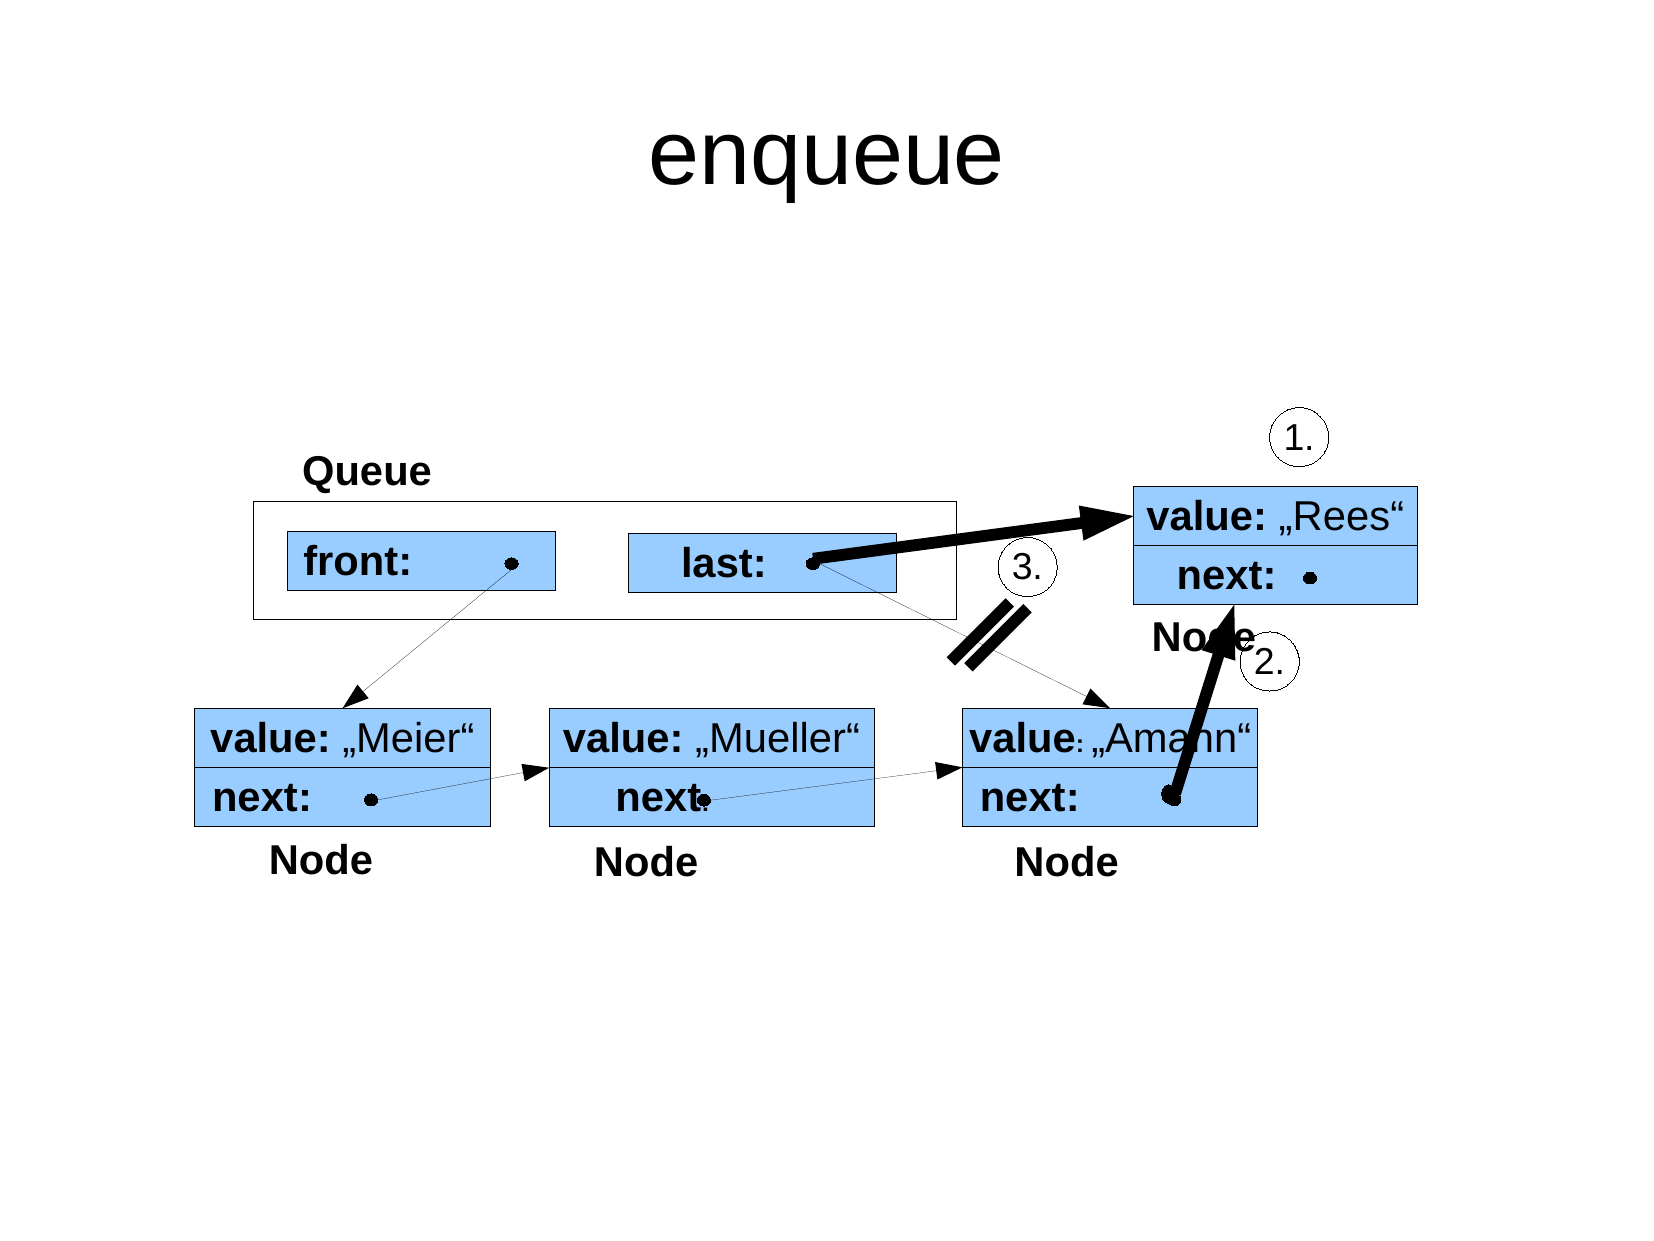

# enqueue
1.
value: „Rees“
next:
Node
Queue
front:
last:
value: „Pik D“
value: „Meier“
next:
next:
value: „Amann“
next:
value: „Mueller“
next:
Node
Node
Node
3.
2.